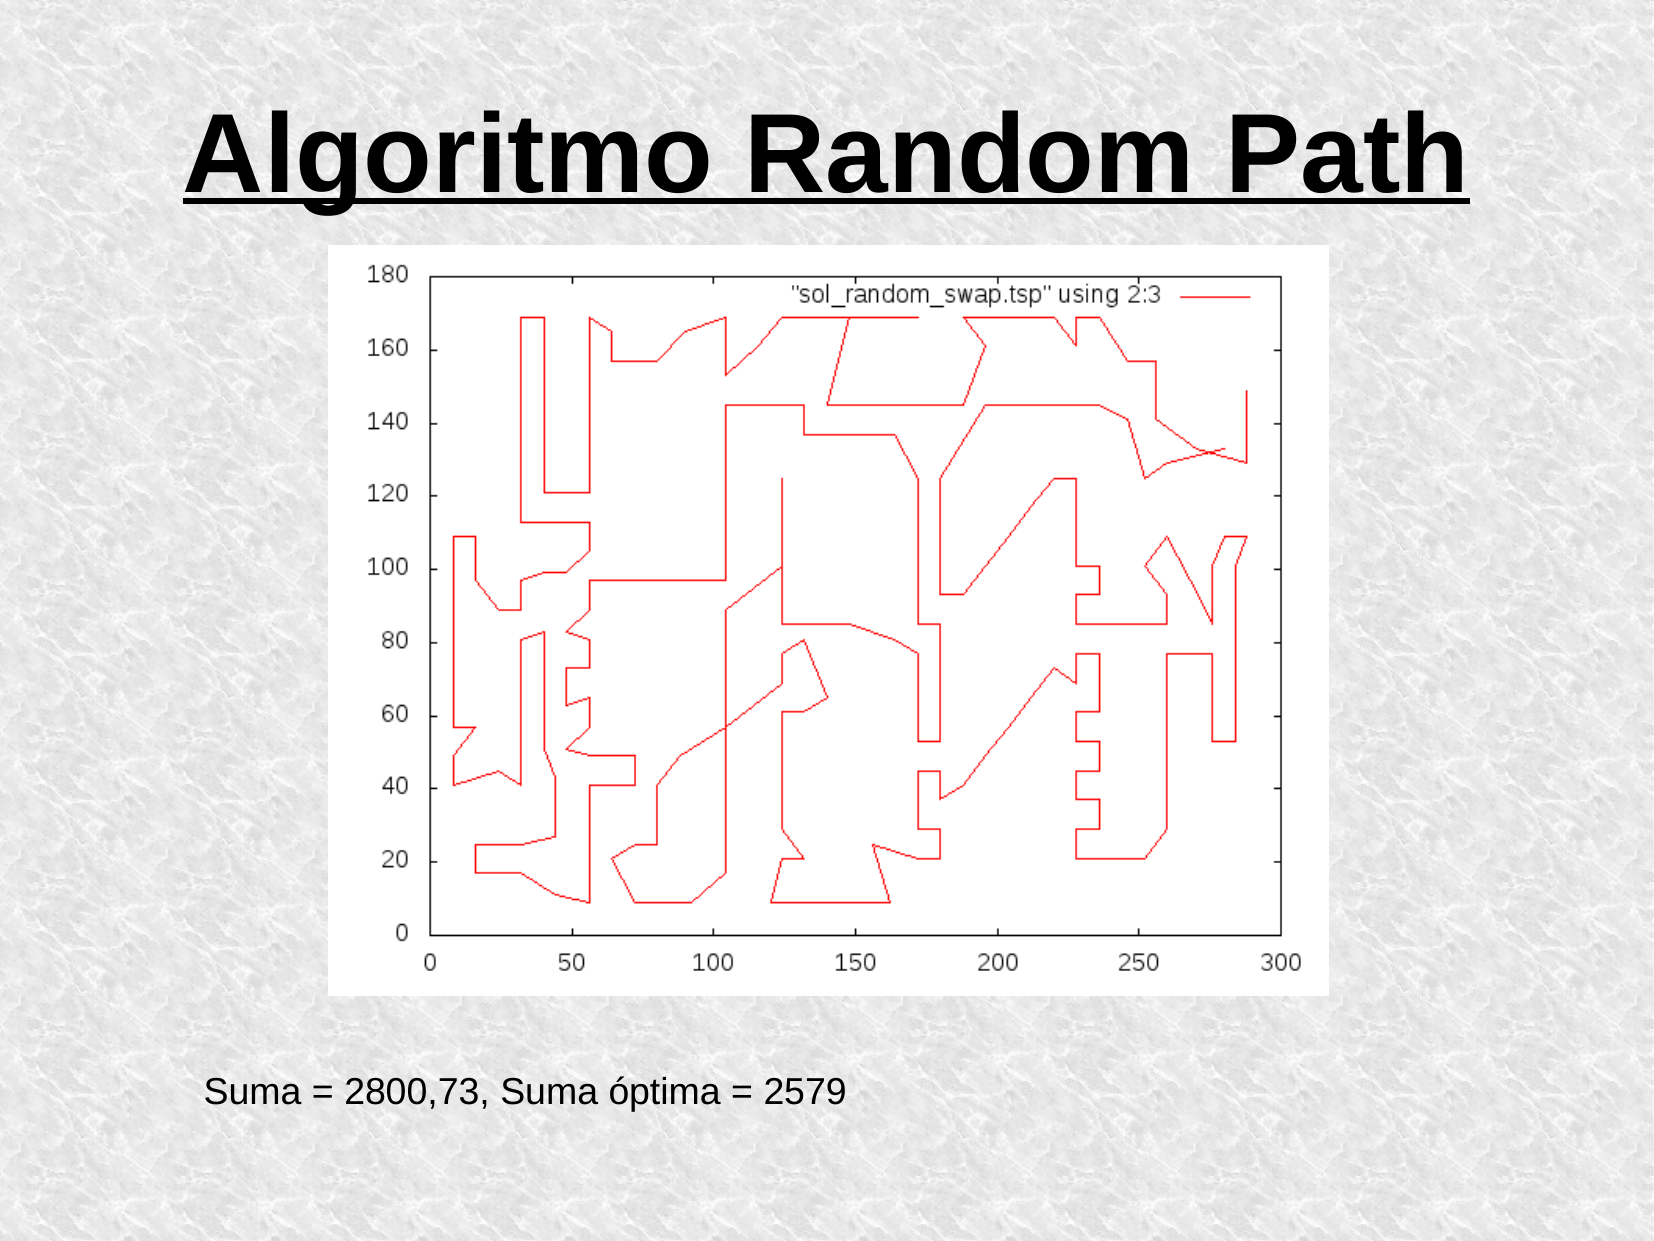

# Algoritmo Random Path
Suma = 2800,73, Suma óptima = 2579